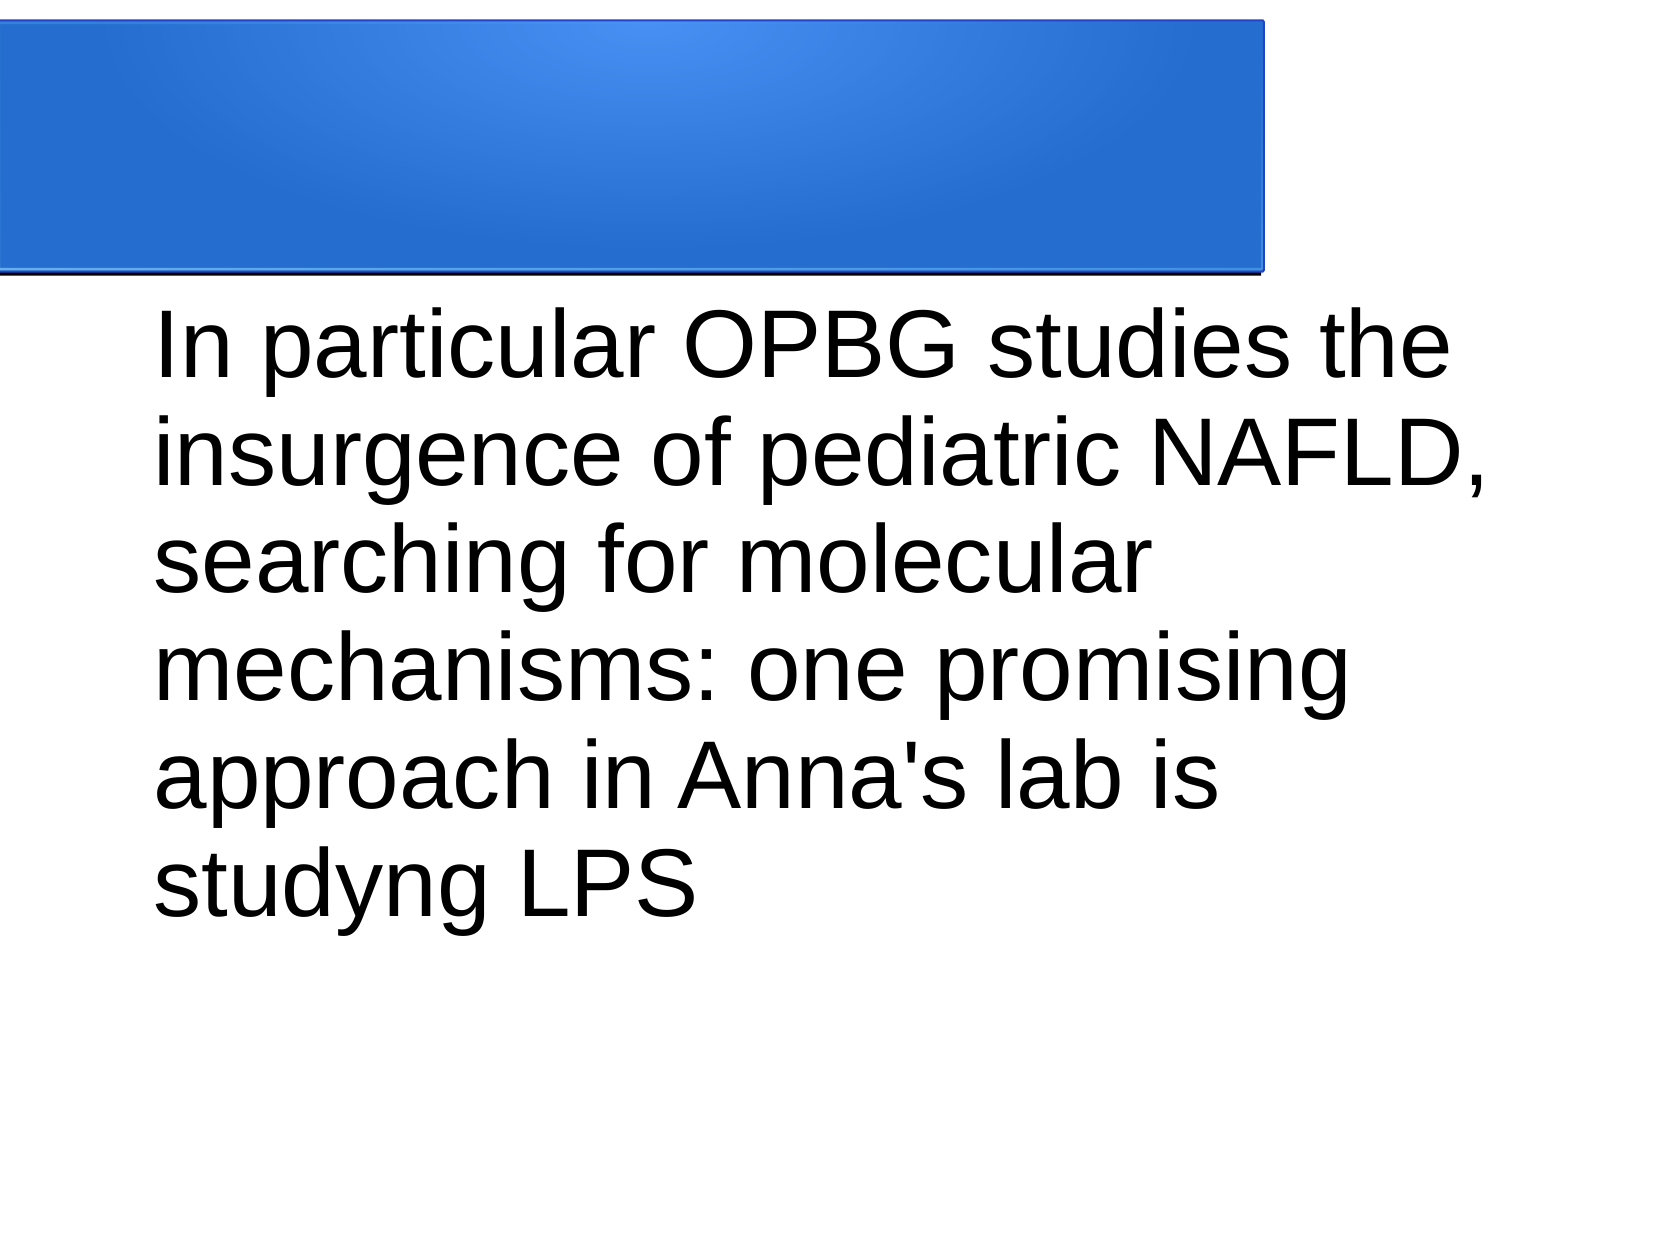

# In particular OPBG studies the insurgence of pediatric NAFLD, searching for molecular mechanisms: one promising approach in Anna's lab is studyng LPS